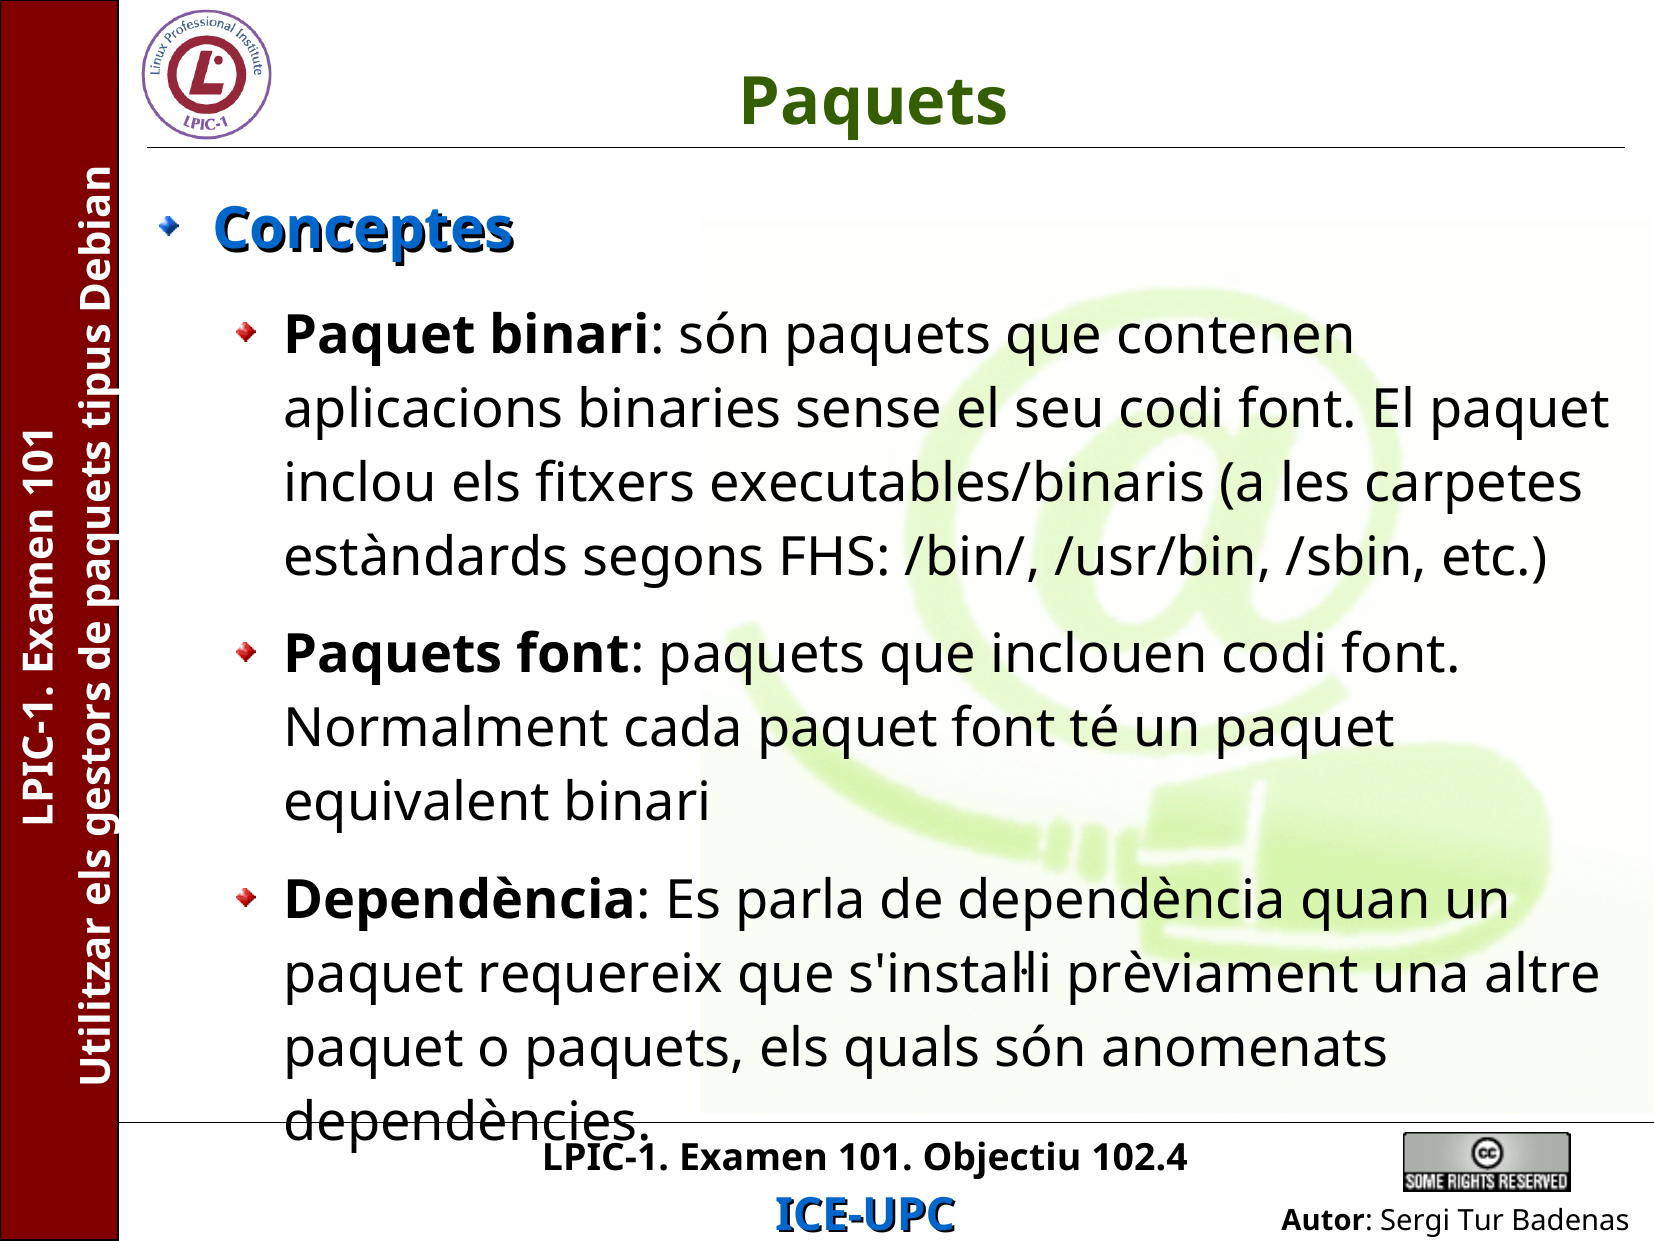

# Paquets
Conceptes
Paquet binari: són paquets que contenen aplicacions binaries sense el seu codi font. El paquet inclou els fitxers executables/binaris (a les carpetes estàndards segons FHS: /bin/, /usr/bin, /sbin, etc.)
Paquets font: paquets que inclouen codi font. Normalment cada paquet font té un paquet equivalent binari
Dependència: Es parla de dependència quan un paquet requereix que s'instal·li prèviament una altre paquet o paquets, els quals són anomenats dependències.